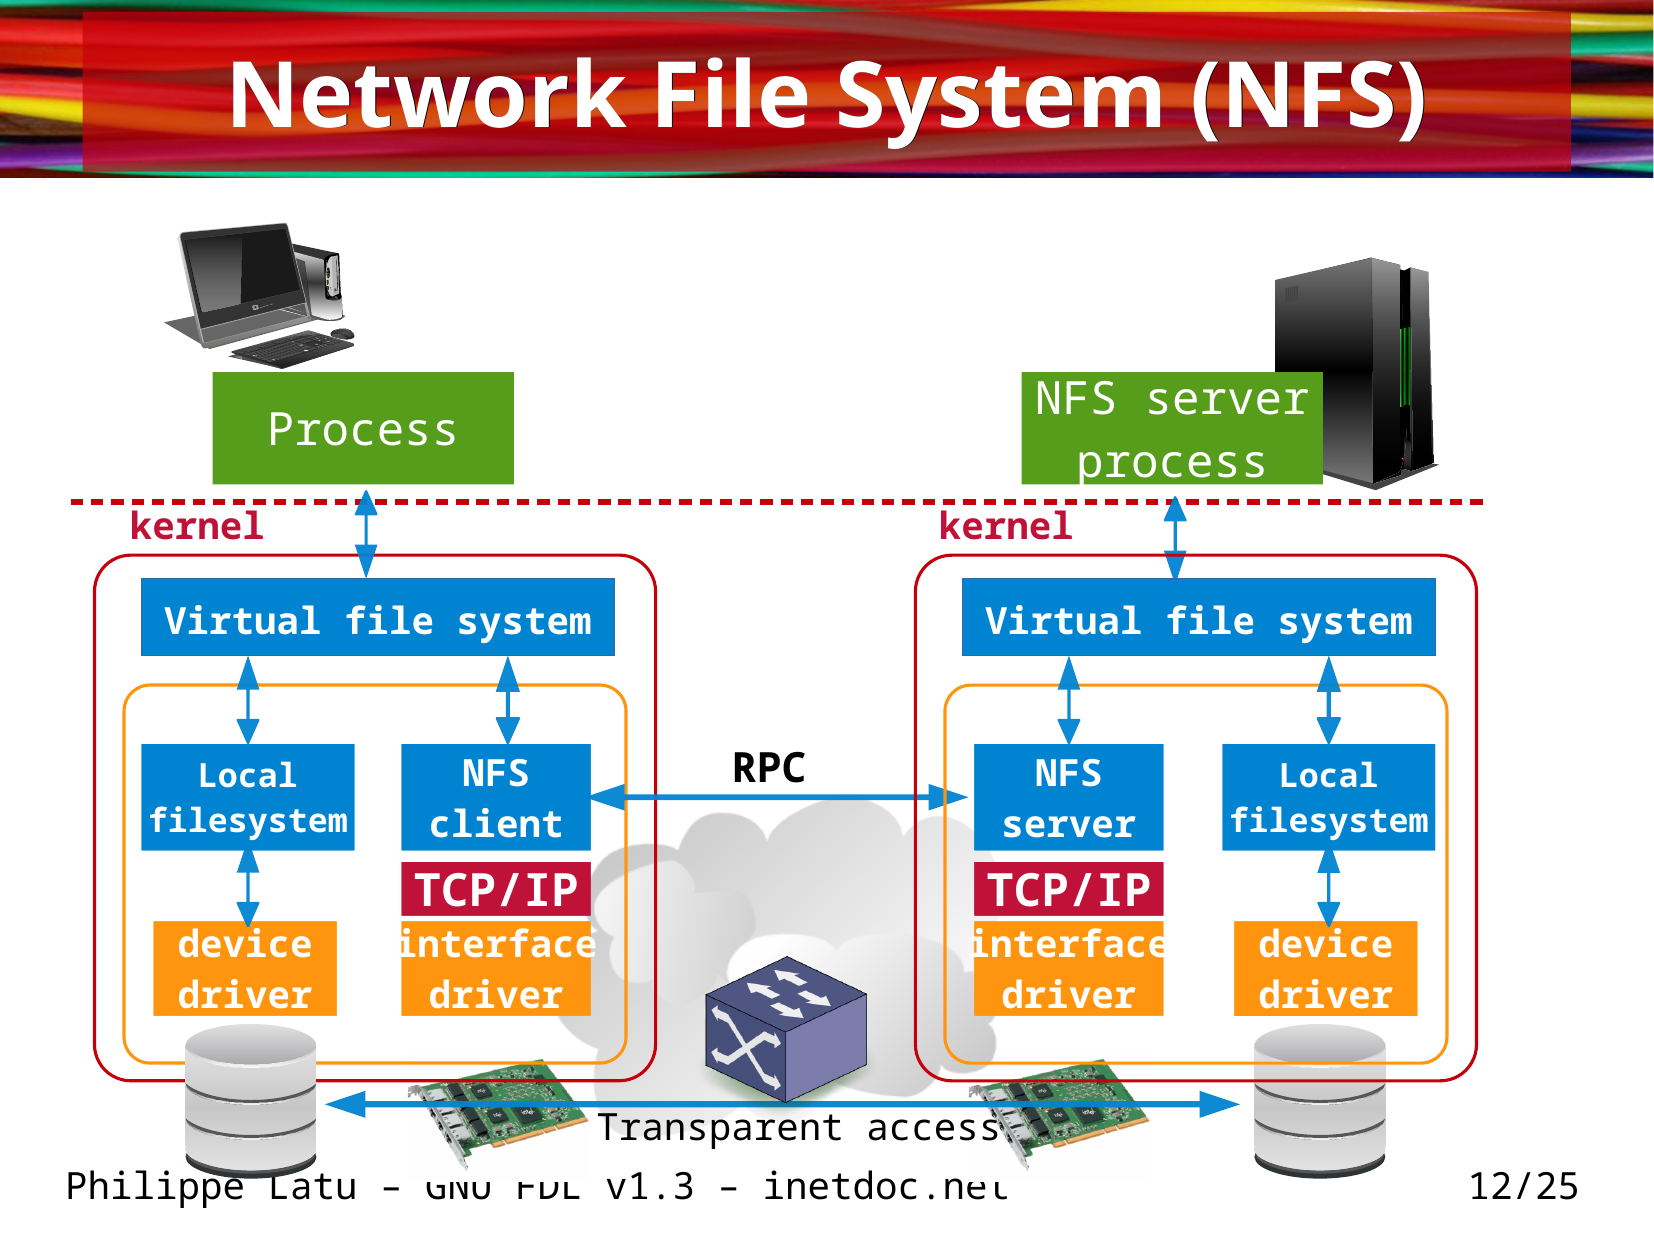

# Network File System (NFS)
Process
NFS server
process
kernel
kernel
Virtual file system
Virtual file system
RPC
Local
filesystem
NFS
client
NFS
server
Local
filesystem
TCP/IP
TCP/IP
device
driver
interface
driver
interface
driver
device
driver
Transparent access
Philippe Latu – GNU FDL v1.3 – inetdoc.net /25